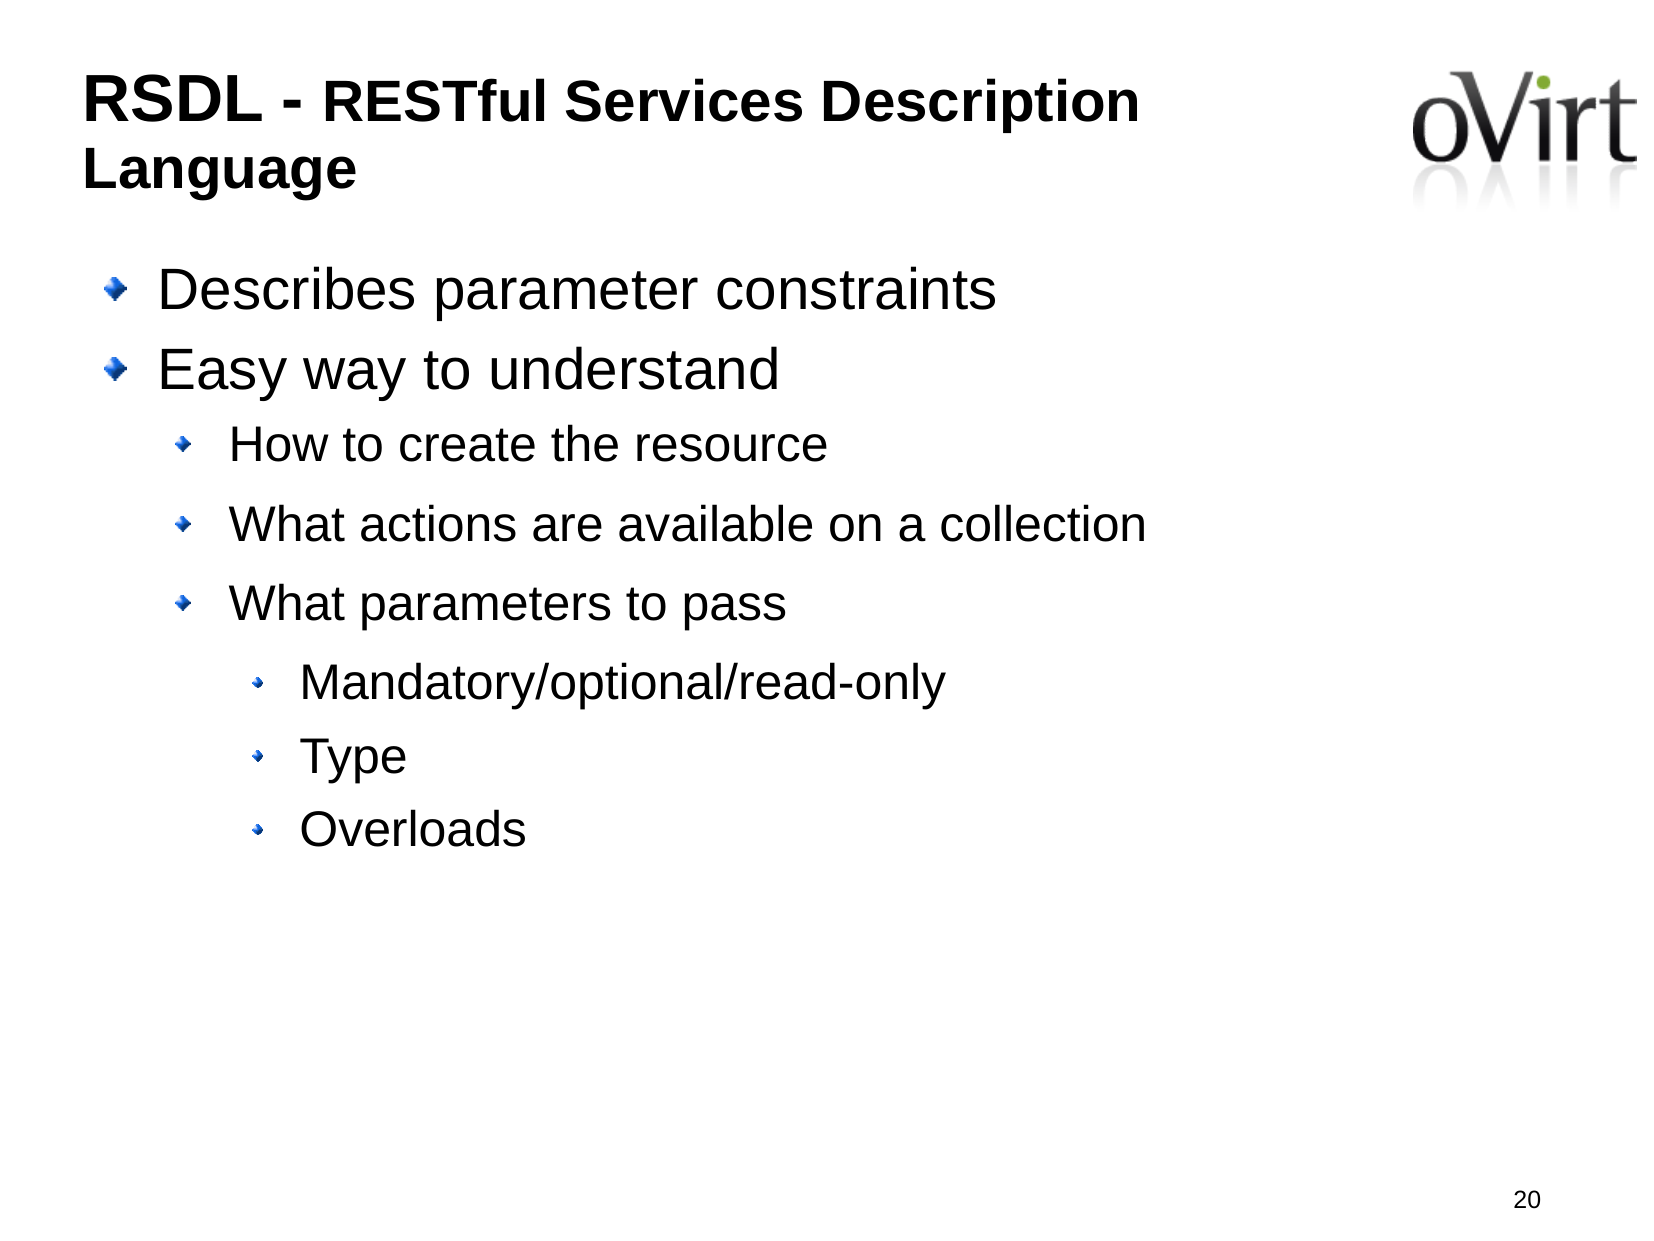

# RSDL - RESTful Services Description Language
Describes parameter constraints
Easy way to understand
How to create the resource
What actions are available on a collection
What parameters to pass
Mandatory/optional/read-only
Type
Overloads